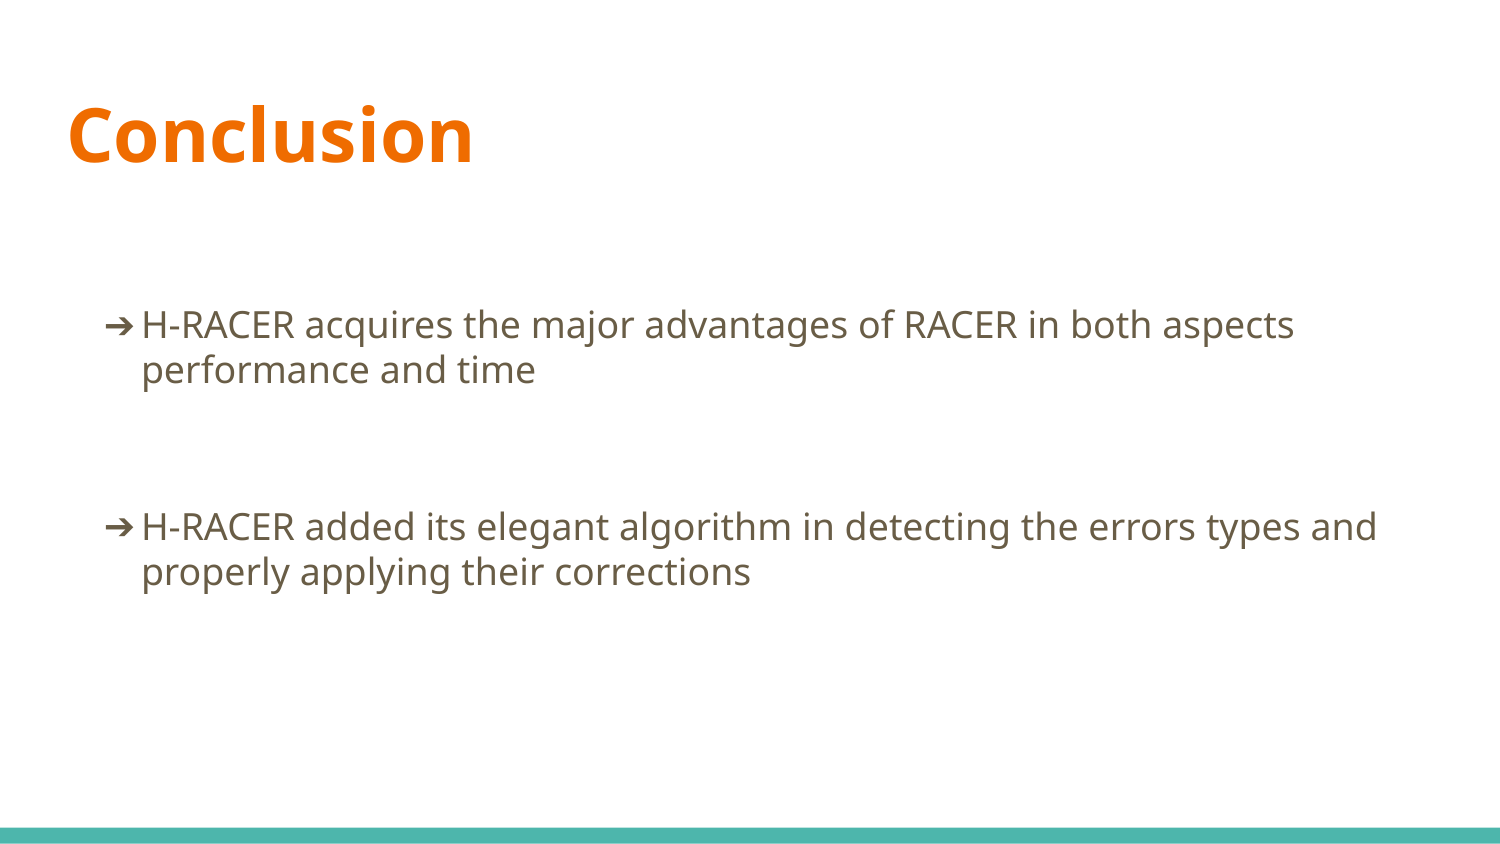

# Conclusion
H-RACER acquires the major advantages of RACER in both aspects performance and time
H-RACER added its elegant algorithm in detecting the errors types and properly applying their corrections